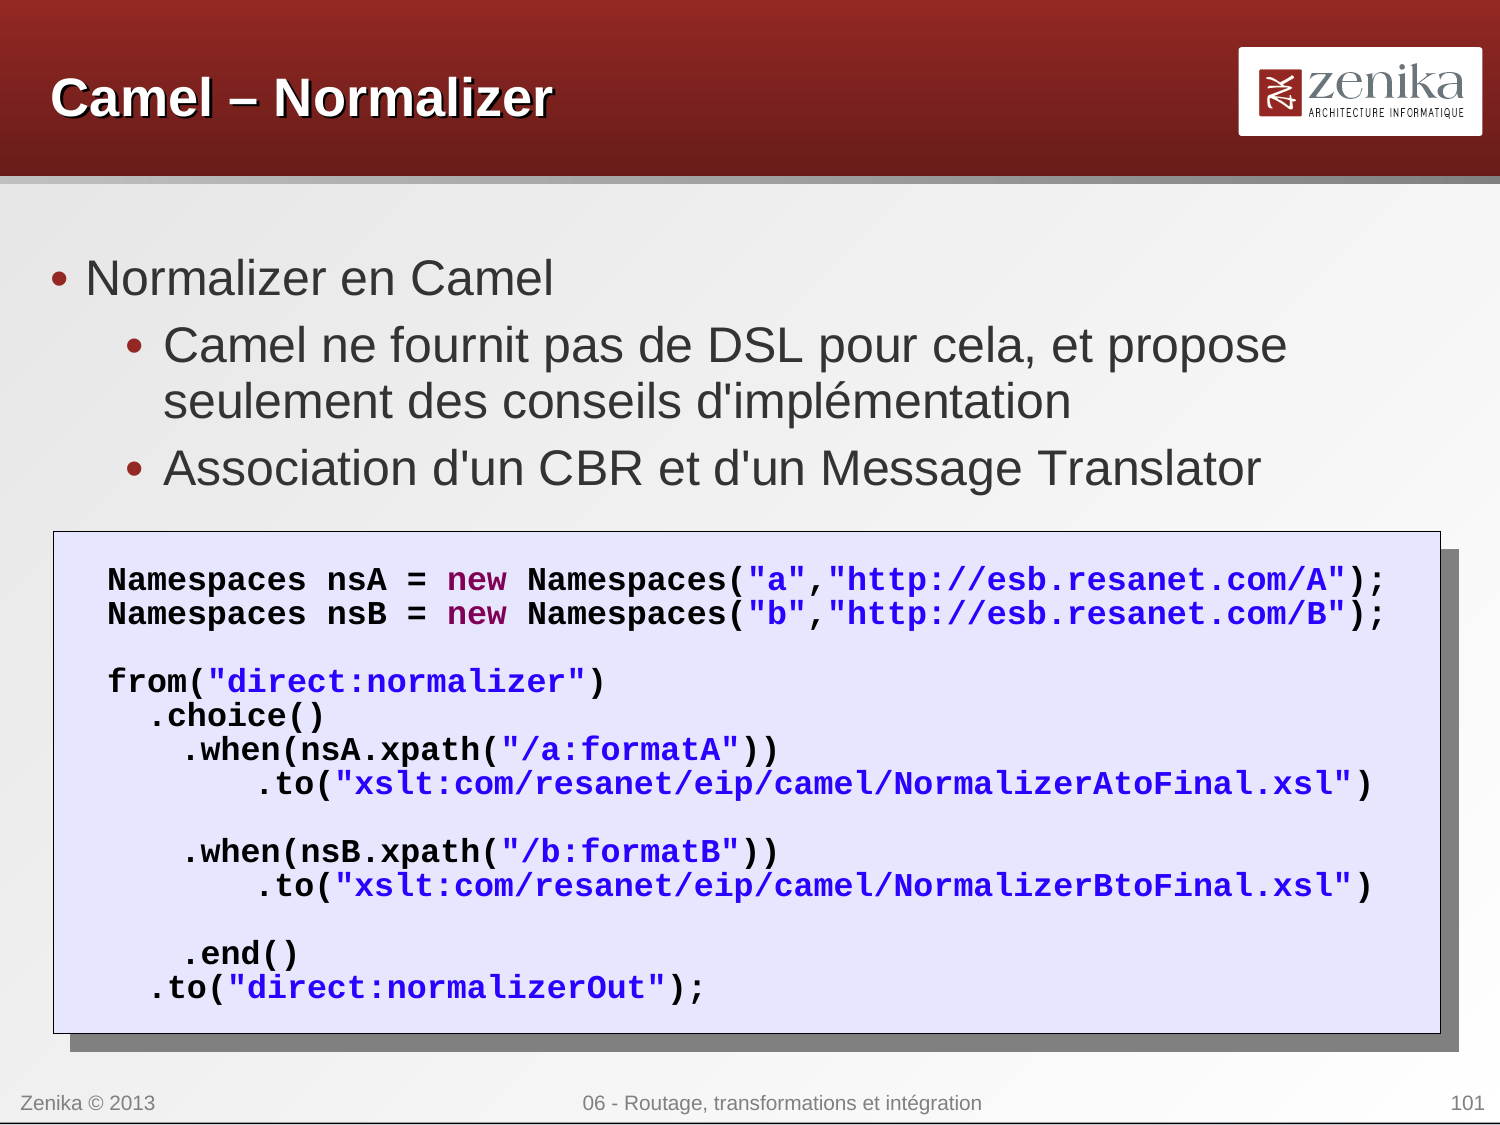

# Camel – Normalizer
Normalizer en Camel
Camel ne fournit pas de DSL pour cela, et propose seulement des conseils d'implémentation
Association d'un CBR et d'un Message Translator
Namespaces nsA = new Namespaces("a","http://esb.resanet.com/A");
Namespaces nsB = new Namespaces("b","http://esb.resanet.com/B");
from("direct:normalizer")
 .choice()
	.when(nsA.xpath("/a:formatA"))
		.to("xslt:com/resanet/eip/camel/NormalizerAtoFinal.xsl")
	.when(nsB.xpath("/b:formatB"))
		.to("xslt:com/resanet/eip/camel/NormalizerBtoFinal.xsl")
	.end()
 .to("direct:normalizerOut");